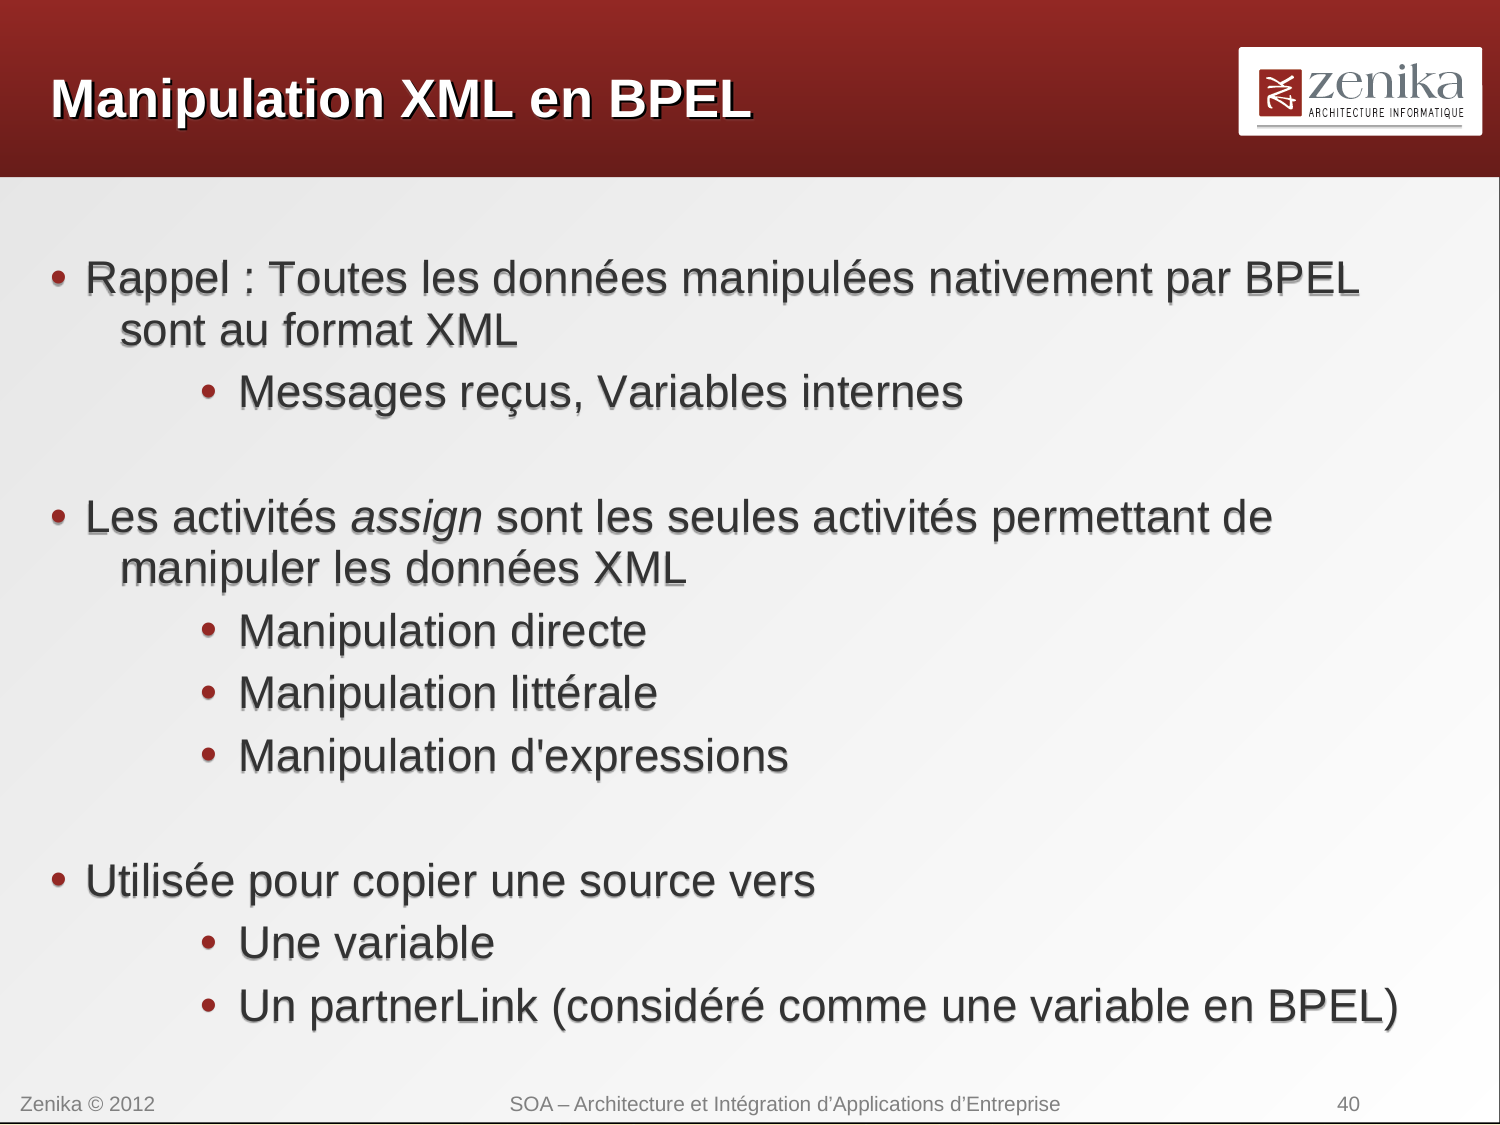

# Manipulation XML en BPEL
Rappel : Toutes les données manipulées nativement par BPEL sont au format XML
Messages reçus, Variables internes
Les activités assign sont les seules activités permettant de manipuler les données XML
Manipulation directe
Manipulation littérale
Manipulation d'expressions
Utilisée pour copier une source vers
Une variable
Un partnerLink (considéré comme une variable en BPEL)